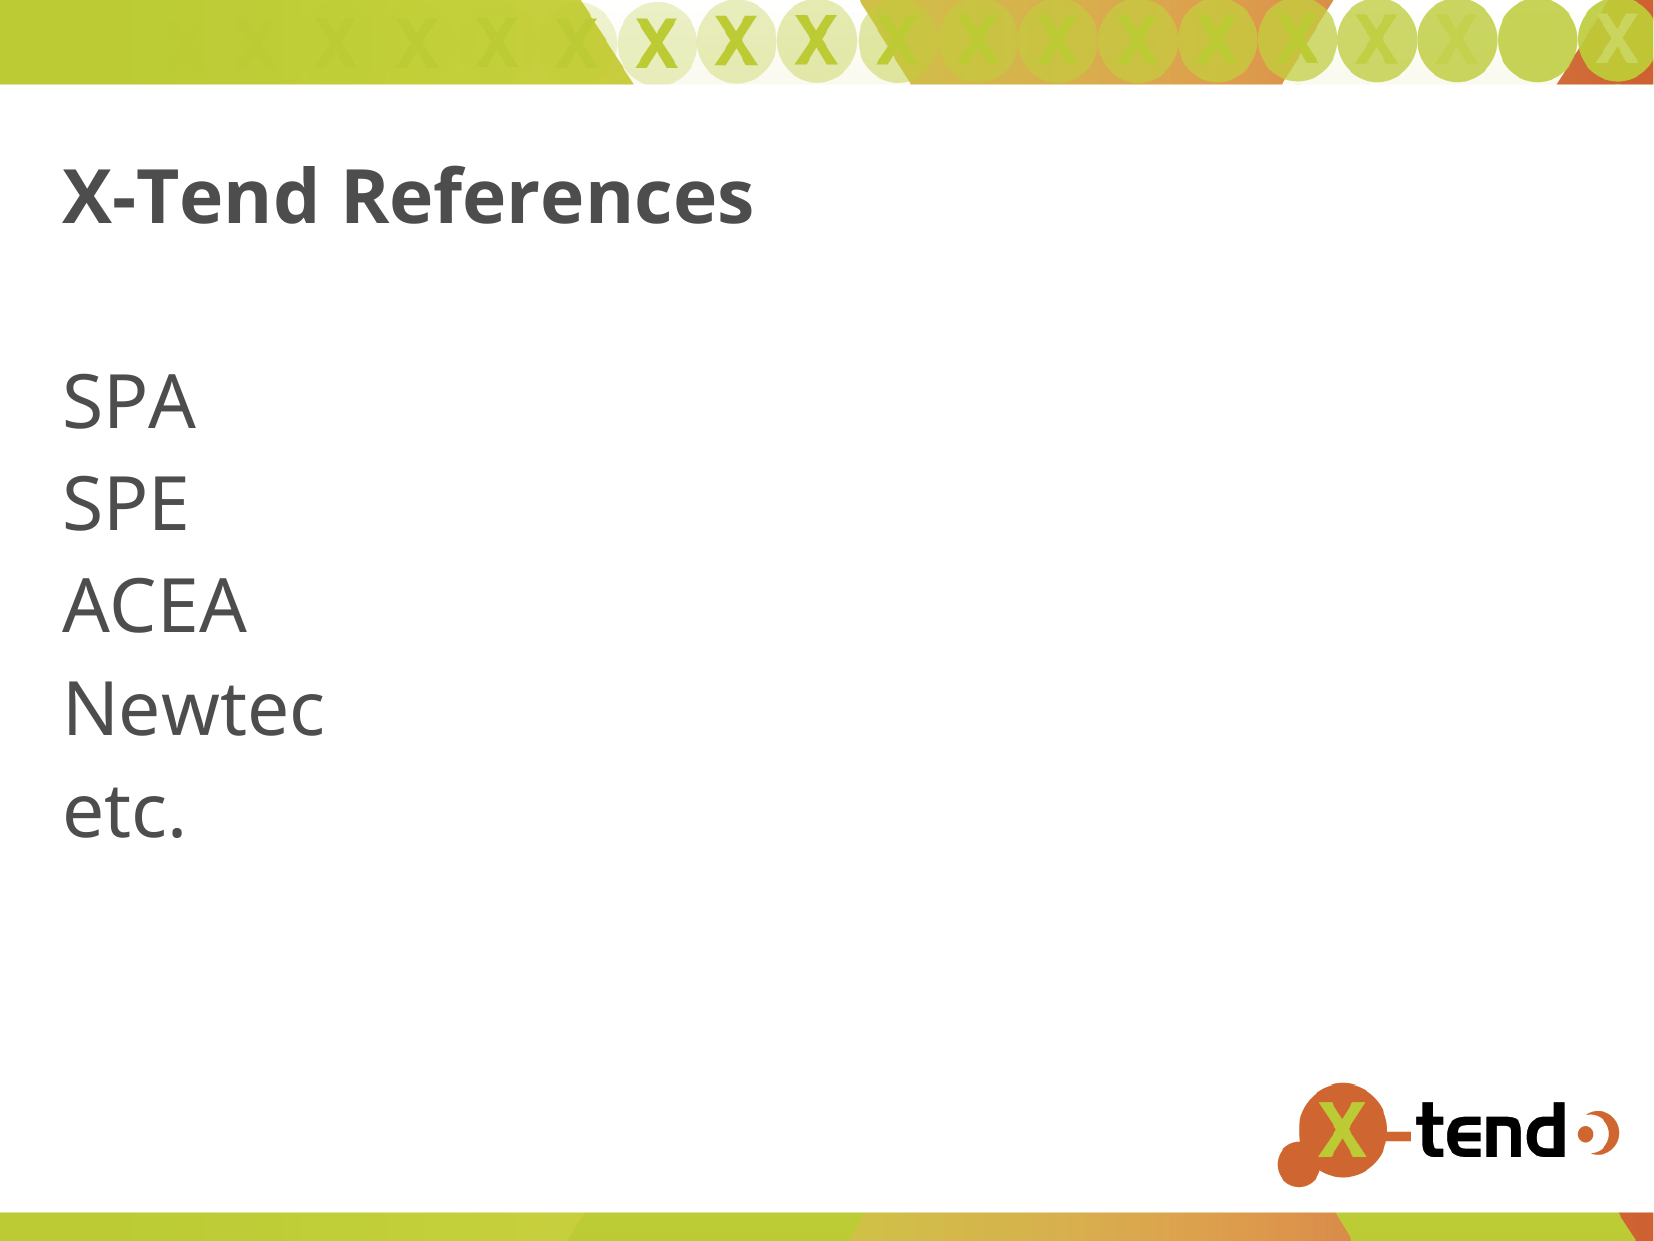

X-Tend References
SPA
SPE
ACEA
Newtec
etc.
#